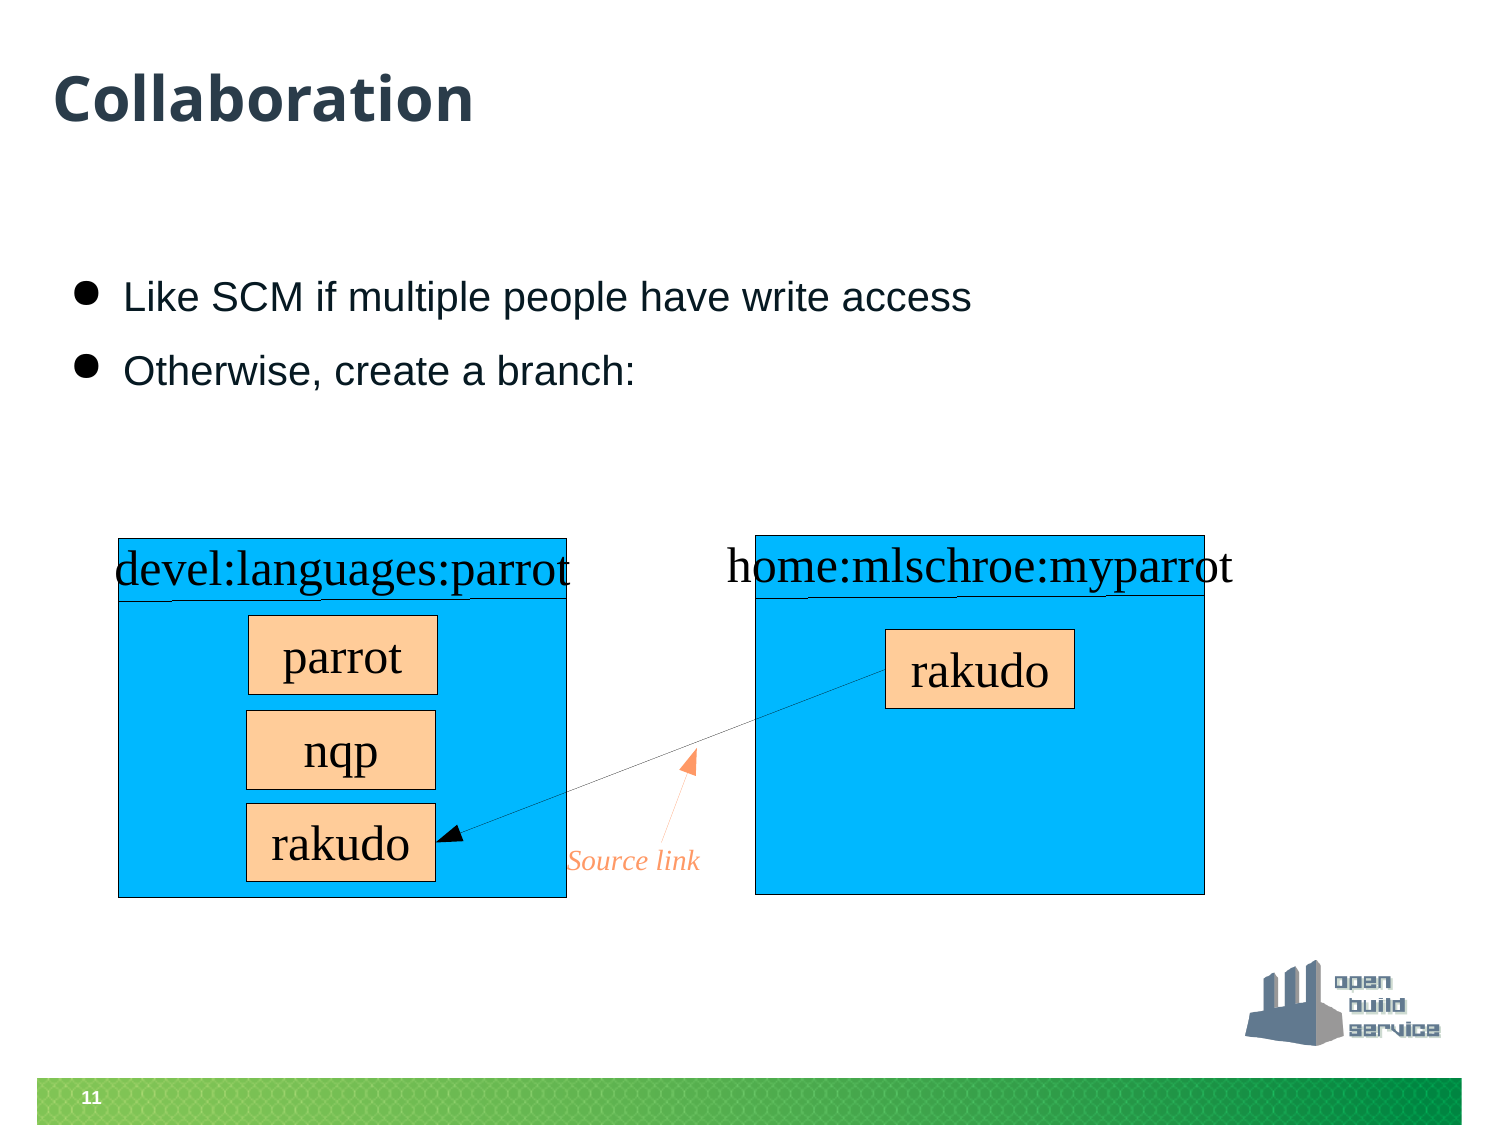

# Collaboration
Like SCM if multiple people have write access
Otherwise, create a branch:
home:mlschroe:myparrot
devel:languages:parrot
parrot
rakudo
nqp
rakudo
Source link